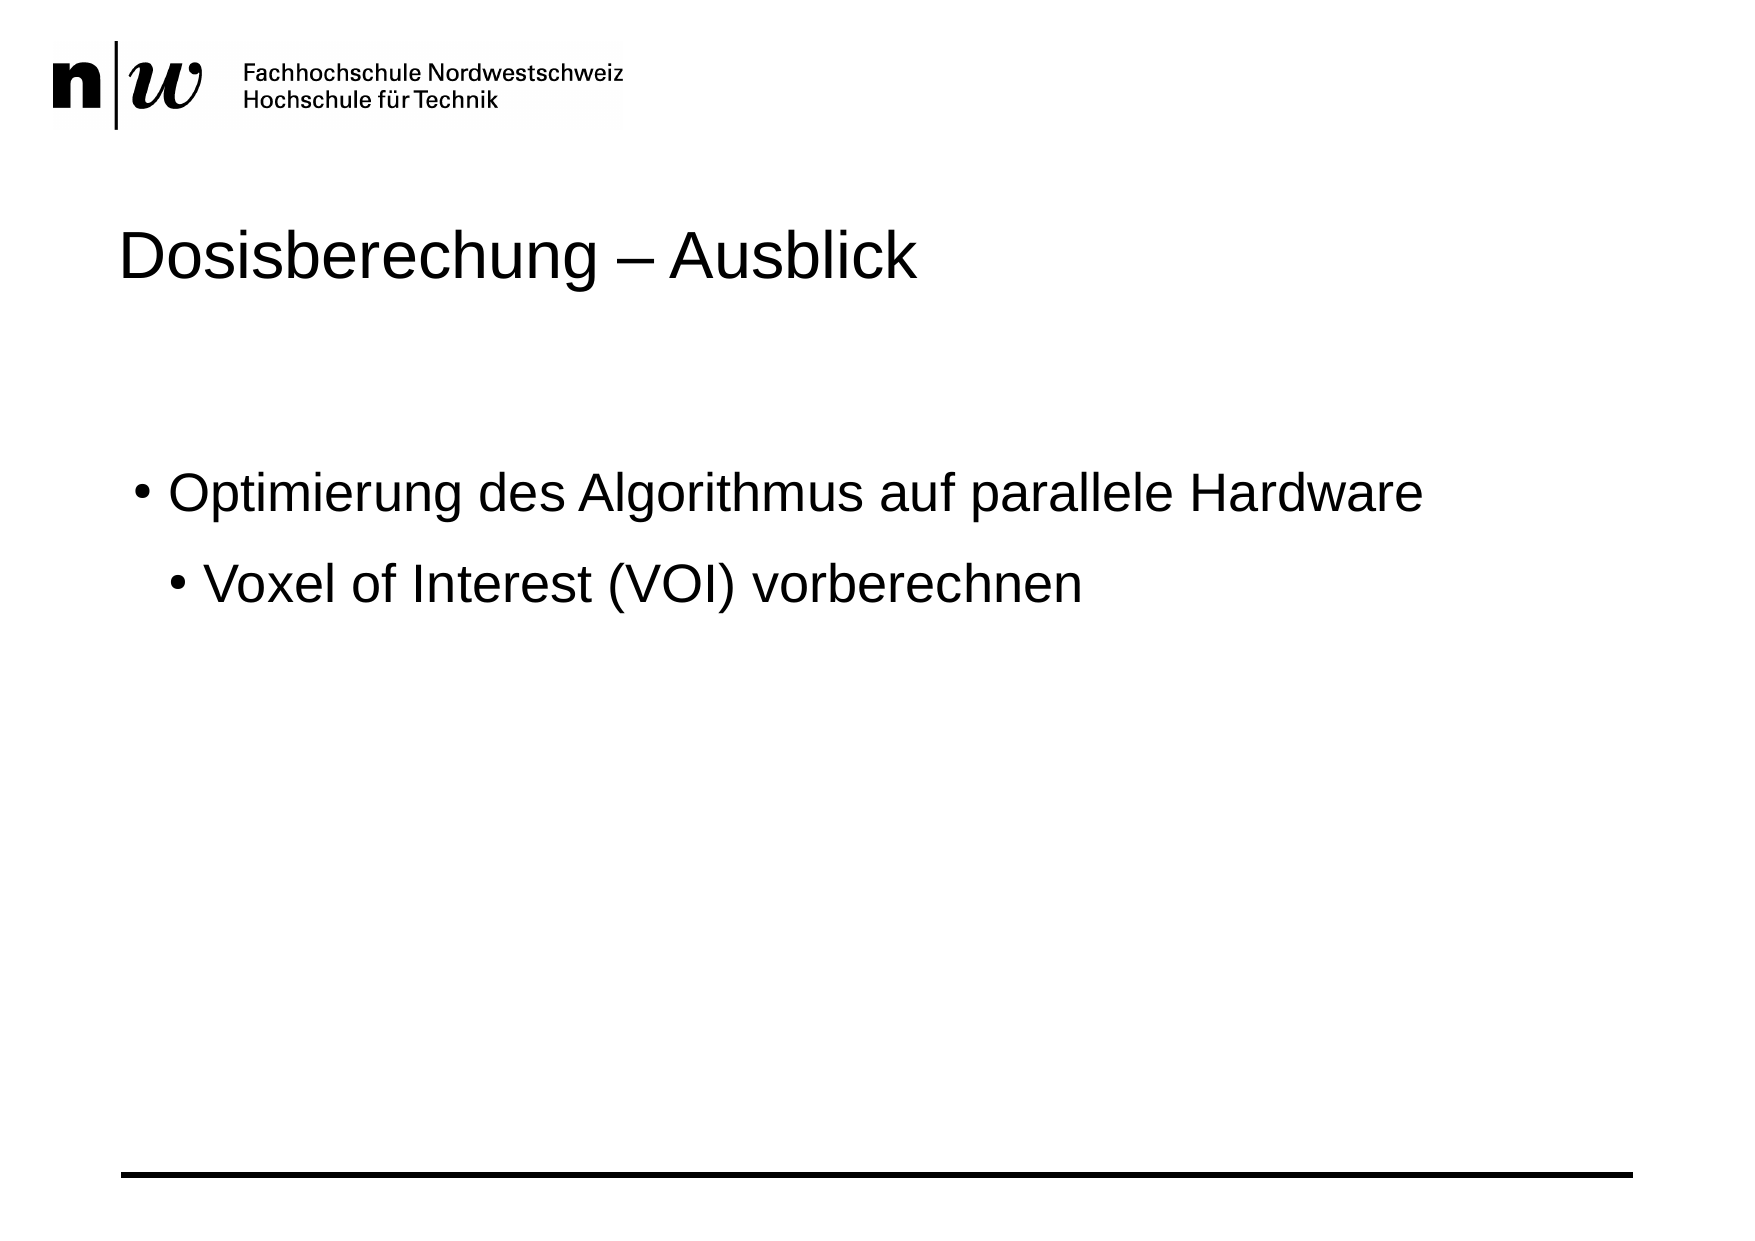

Dosisberechung – Ausblick
Optimierung des Algorithmus auf parallele Hardware
Voxel of Interest (VOI) vorberechnen